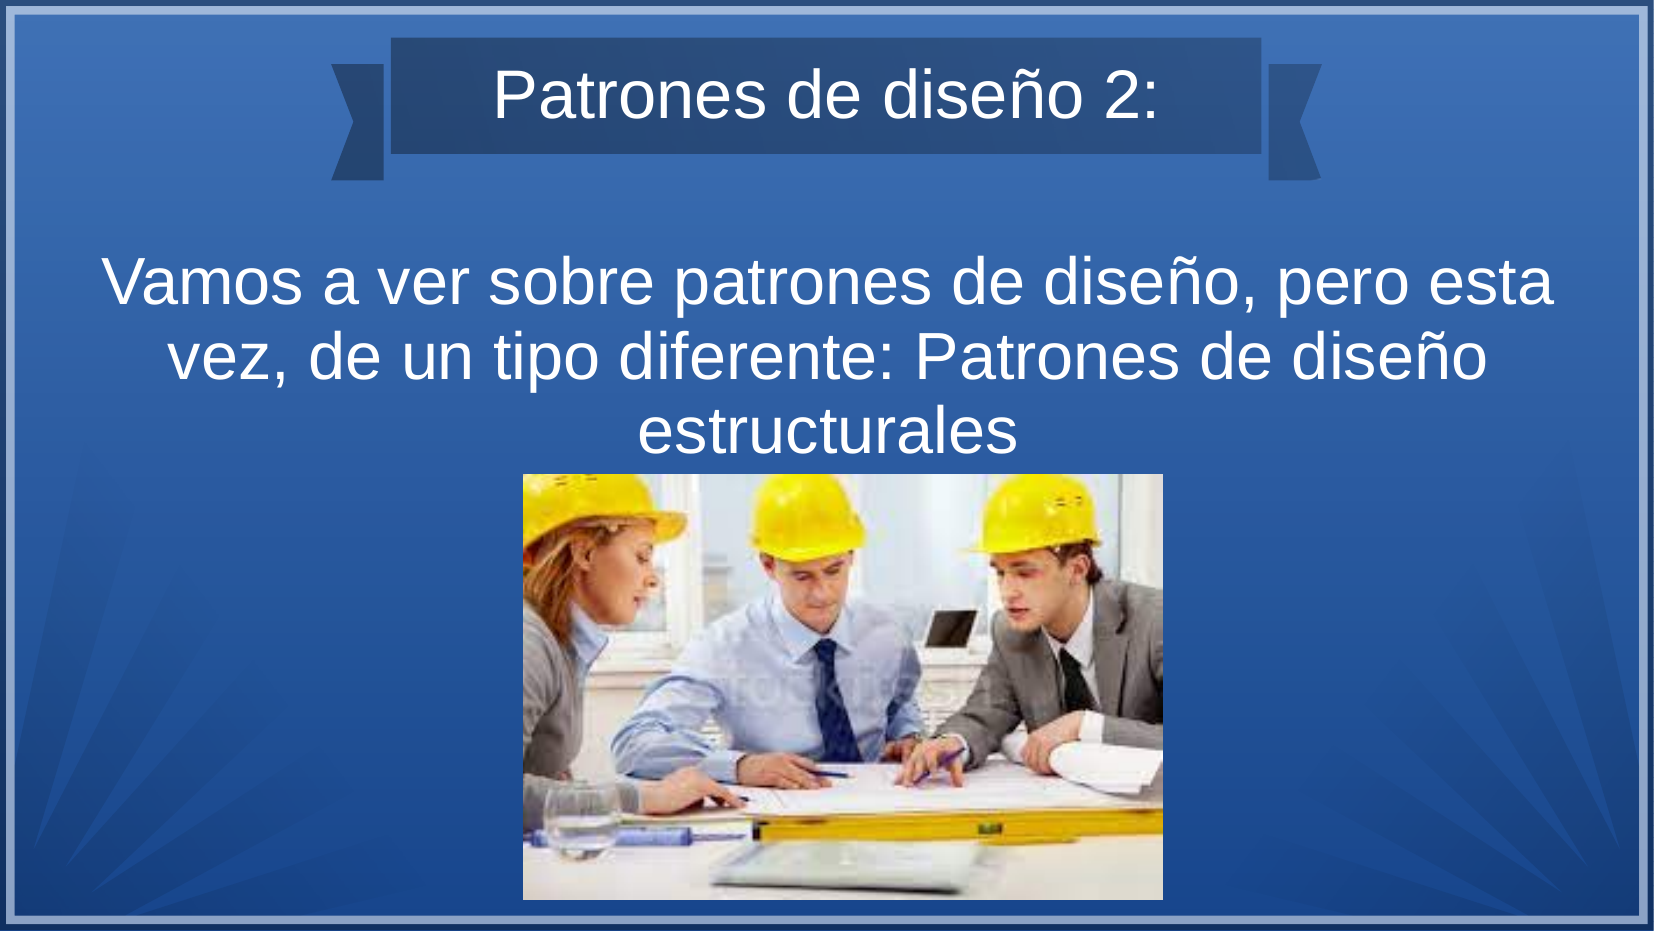

# Patrones de diseño 2:
Vamos a ver sobre patrones de diseño, pero esta vez, de un tipo diferente: Patrones de diseño estructurales